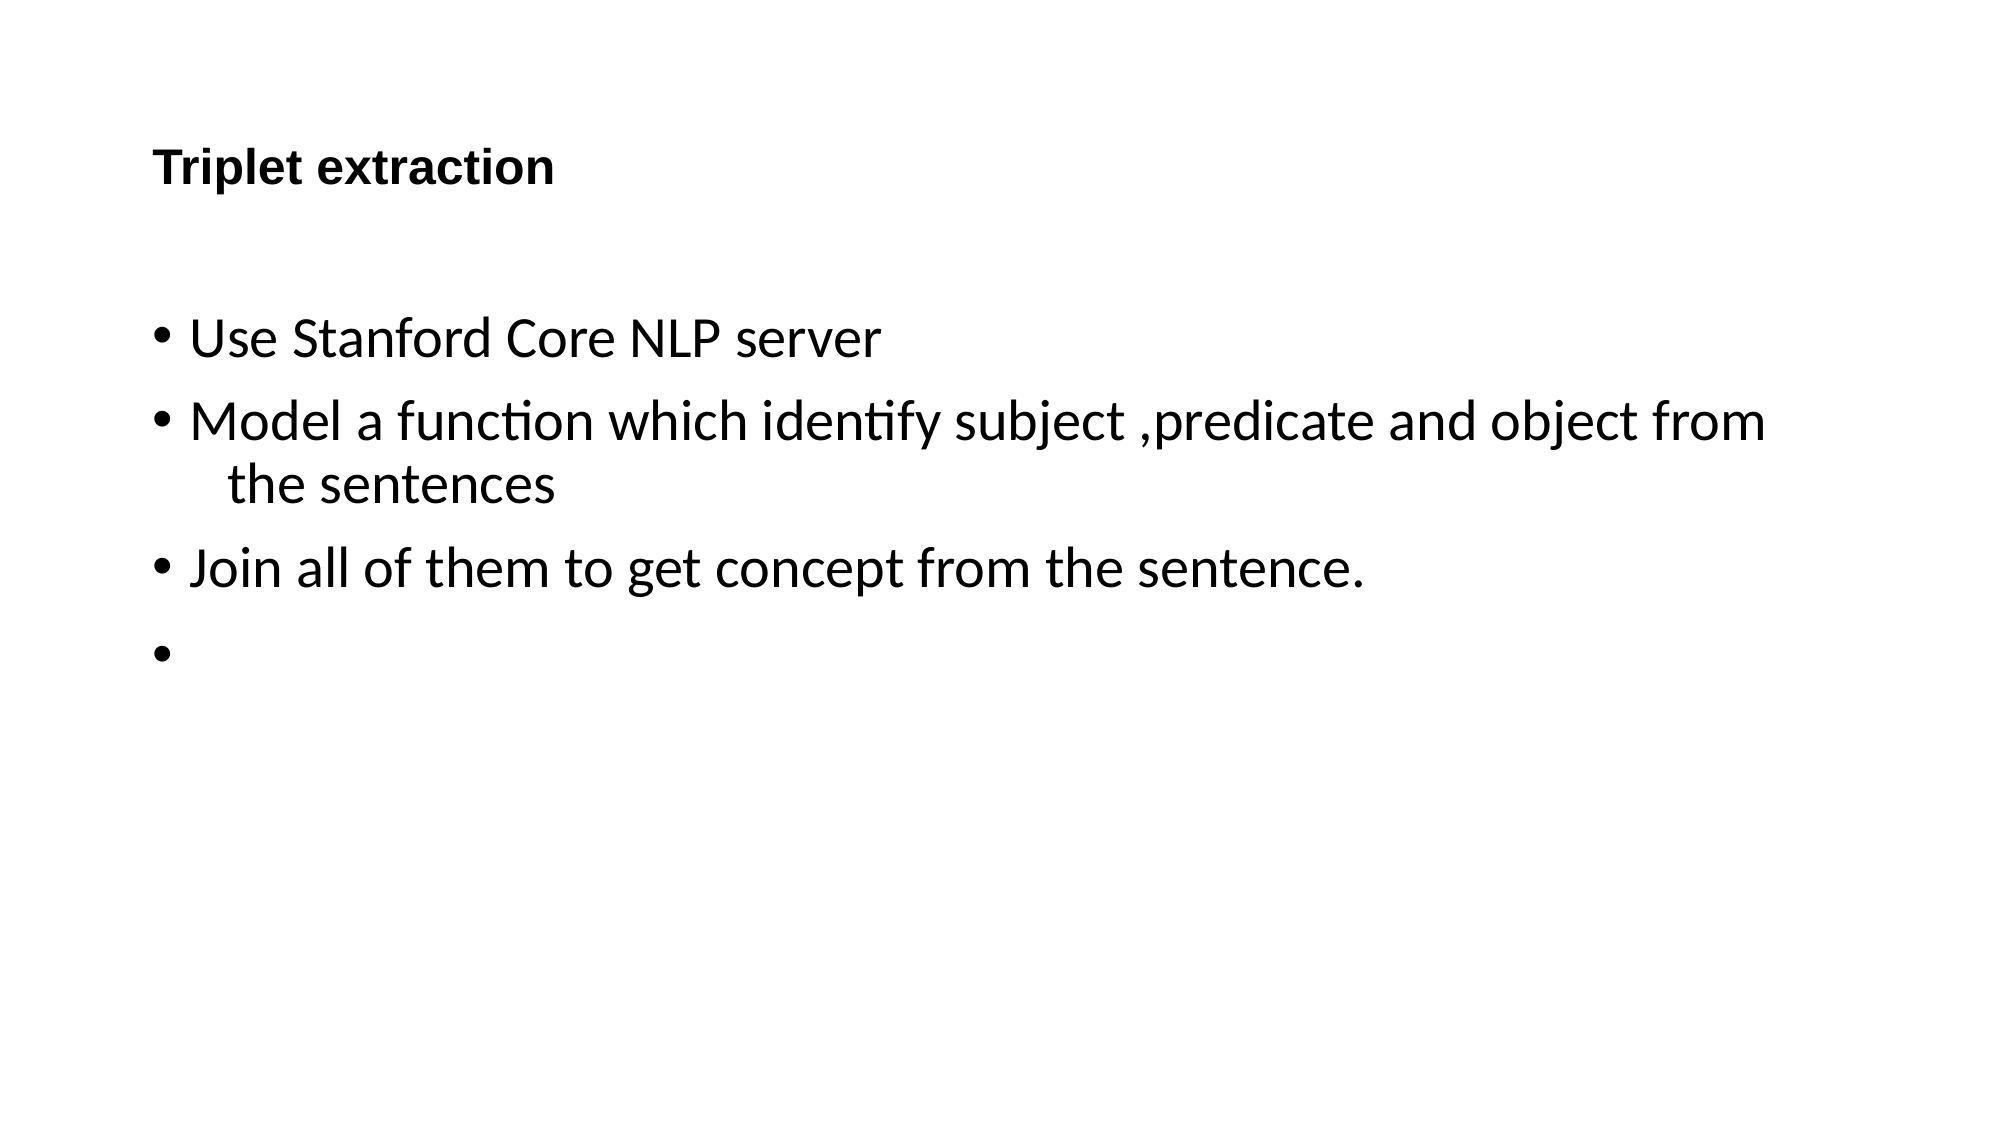

# Triplet extraction
Use Stanford Core NLP server
Model a function which identify subject ,predicate and object from the sentences
Join all of them to get concept from the sentence.